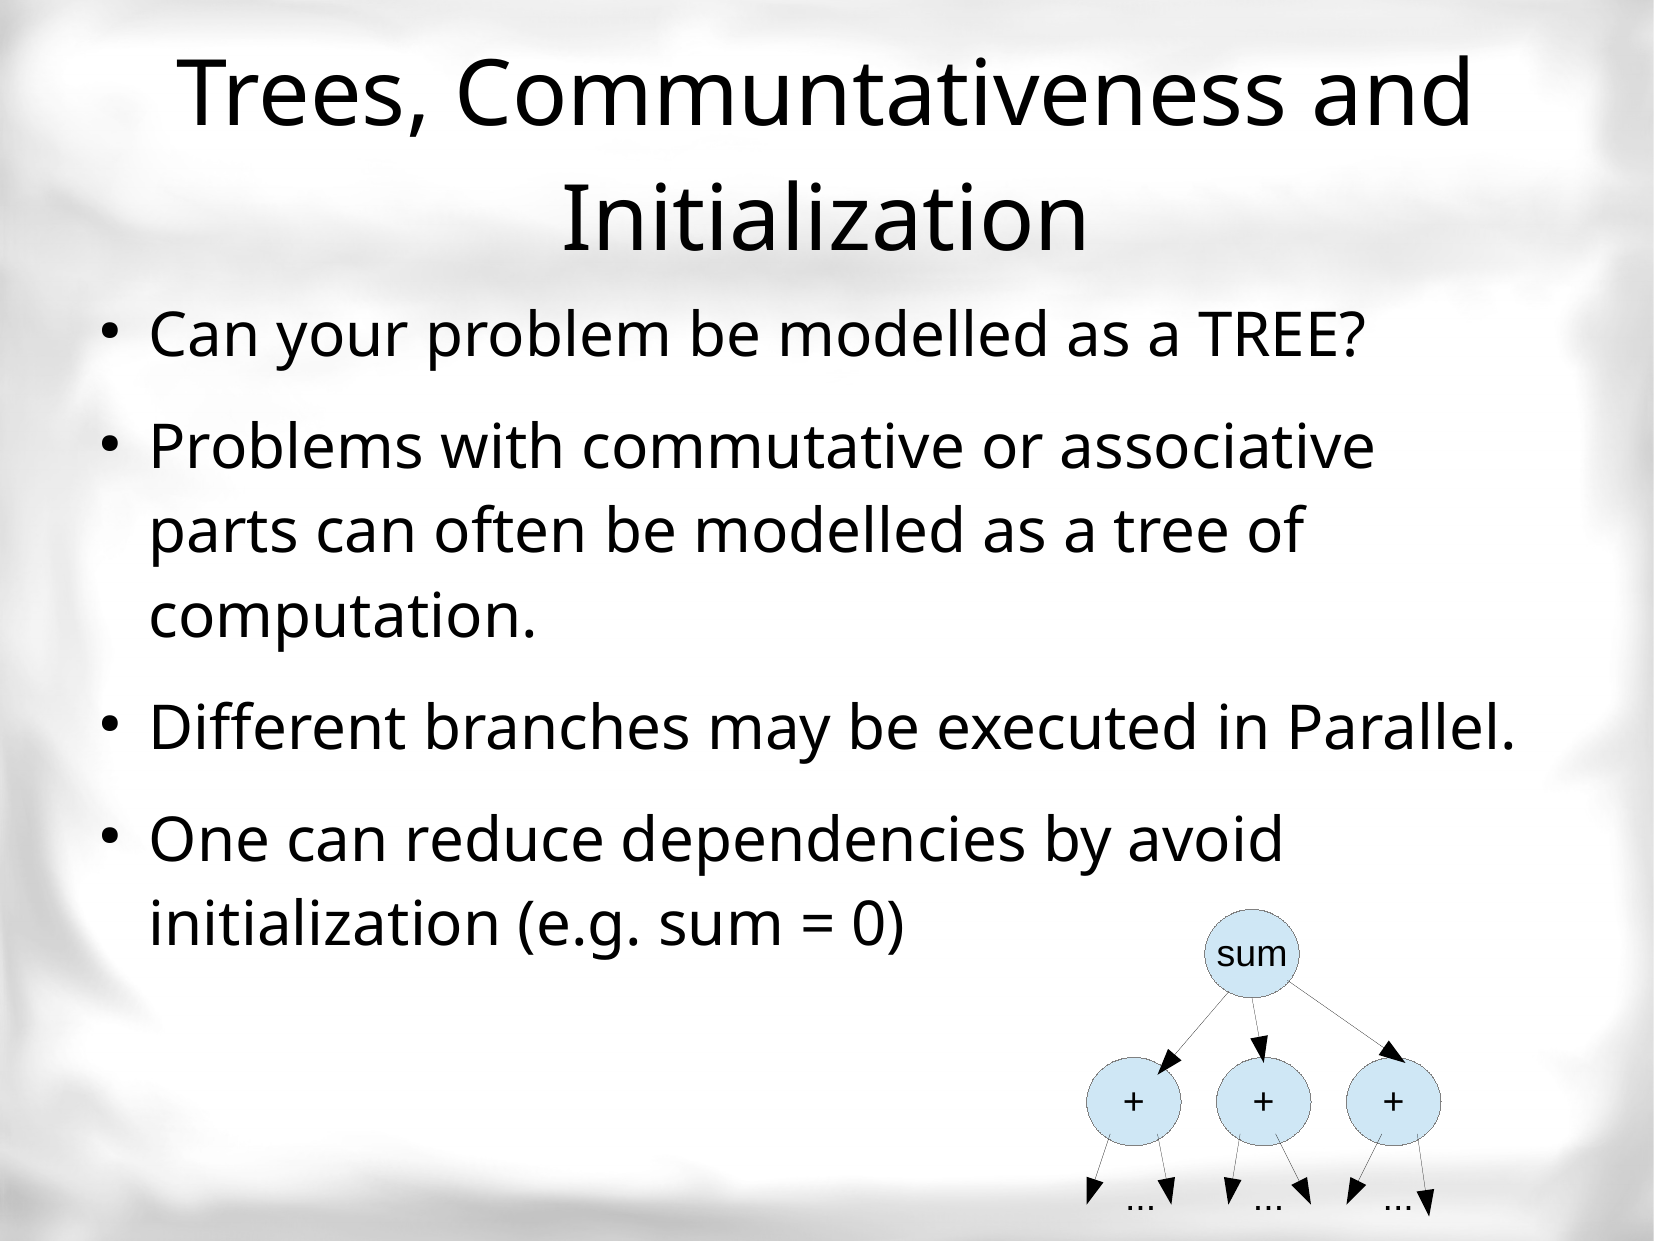

# Trees, Communtativeness and Initialization
Can your problem be modelled as a TREE?
Problems with commutative or associative parts can often be modelled as a tree of computation.
Different branches may be executed in Parallel.
One can reduce dependencies by avoid initialization (e.g. sum = 0)
sum
+
+
+
...
...
...